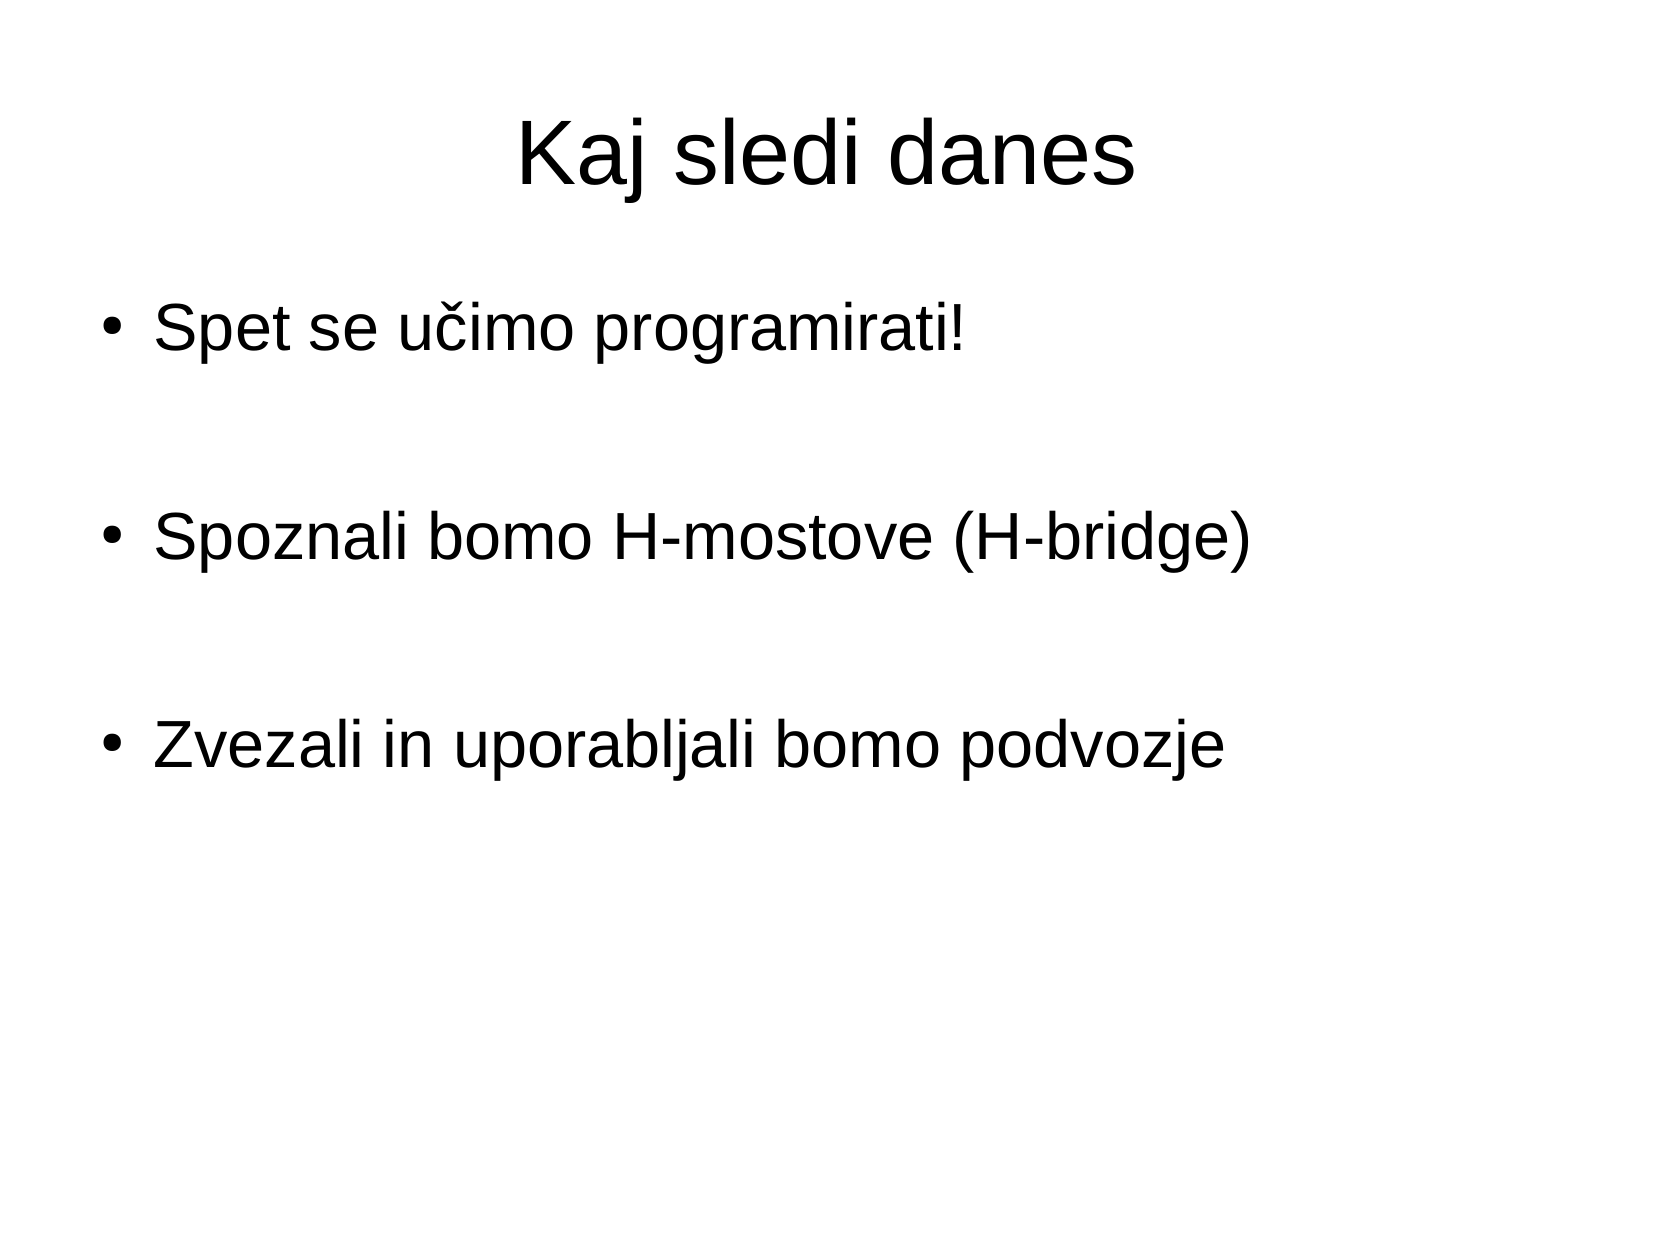

# Kaj sledi danes
Spet se učimo programirati!
Spoznali bomo H-mostove (H-bridge)
Zvezali in uporabljali bomo podvozje